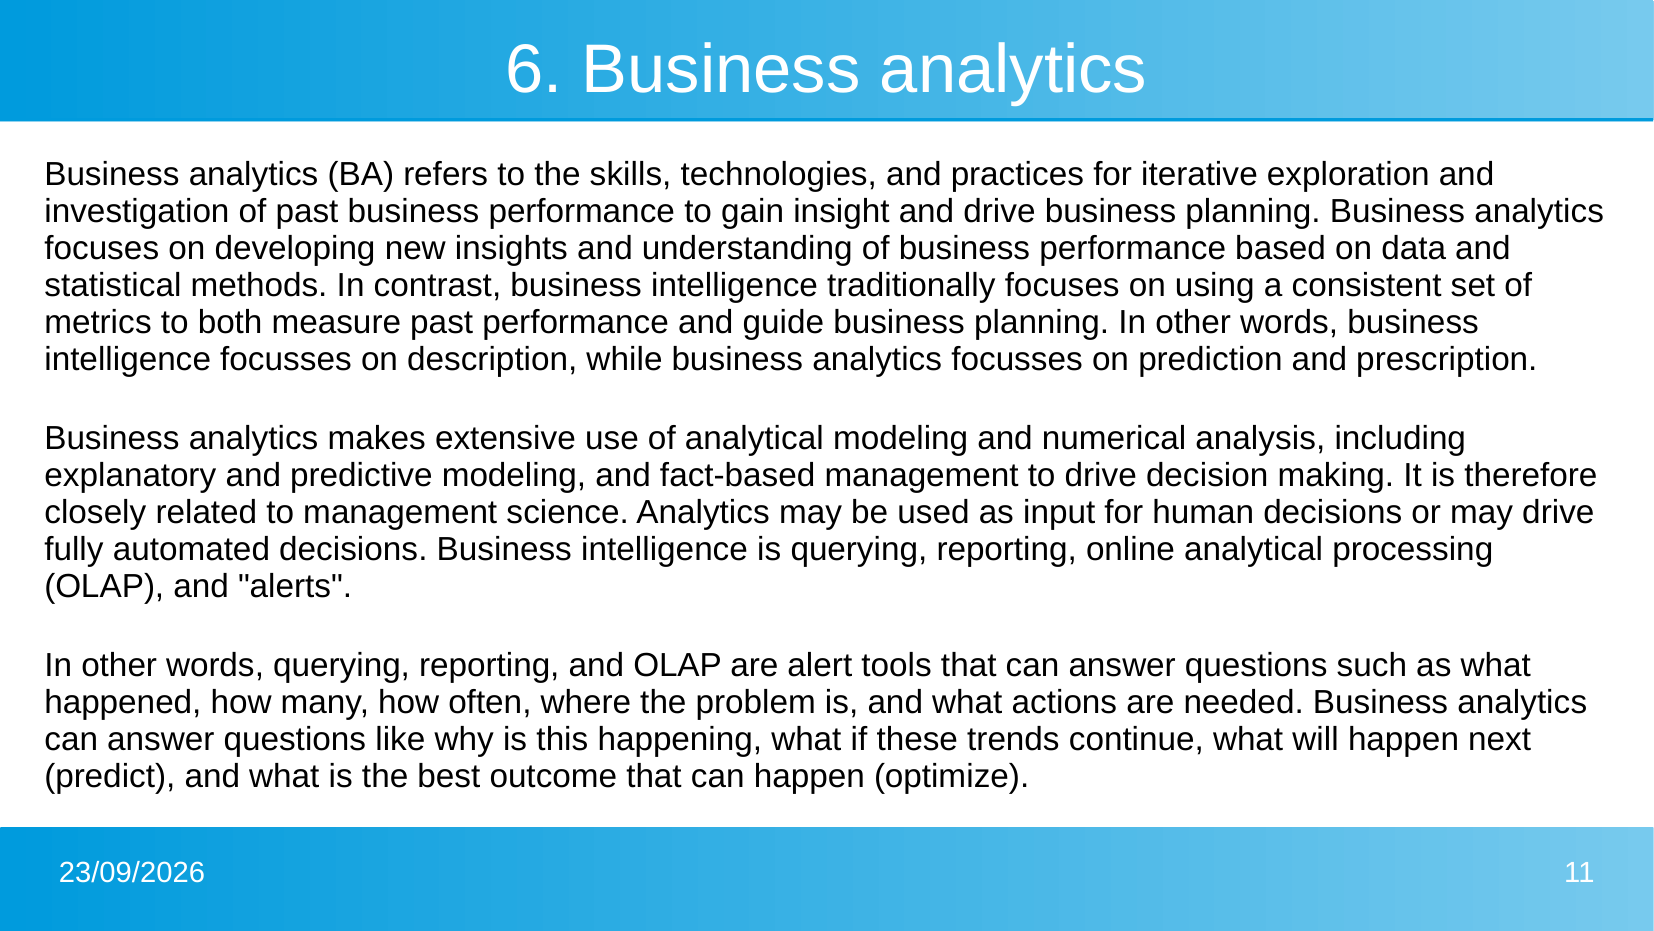

# 6. Business analytics
Business analytics (BA) refers to the skills, technologies, and practices for iterative exploration and investigation of past business performance to gain insight and drive business planning. Business analytics focuses on developing new insights and understanding of business performance based on data and statistical methods. In contrast, business intelligence traditionally focuses on using a consistent set of metrics to both measure past performance and guide business planning. In other words, business intelligence focusses on description, while business analytics focusses on prediction and prescription.
Business analytics makes extensive use of analytical modeling and numerical analysis, including explanatory and predictive modeling, and fact-based management to drive decision making. It is therefore closely related to management science. Analytics may be used as input for human decisions or may drive fully automated decisions. Business intelligence is querying, reporting, online analytical processing (OLAP), and "alerts".
In other words, querying, reporting, and OLAP are alert tools that can answer questions such as what happened, how many, how often, where the problem is, and what actions are needed. Business analytics can answer questions like why is this happening, what if these trends continue, what will happen next (predict), and what is the best outcome that can happen (optimize).
11